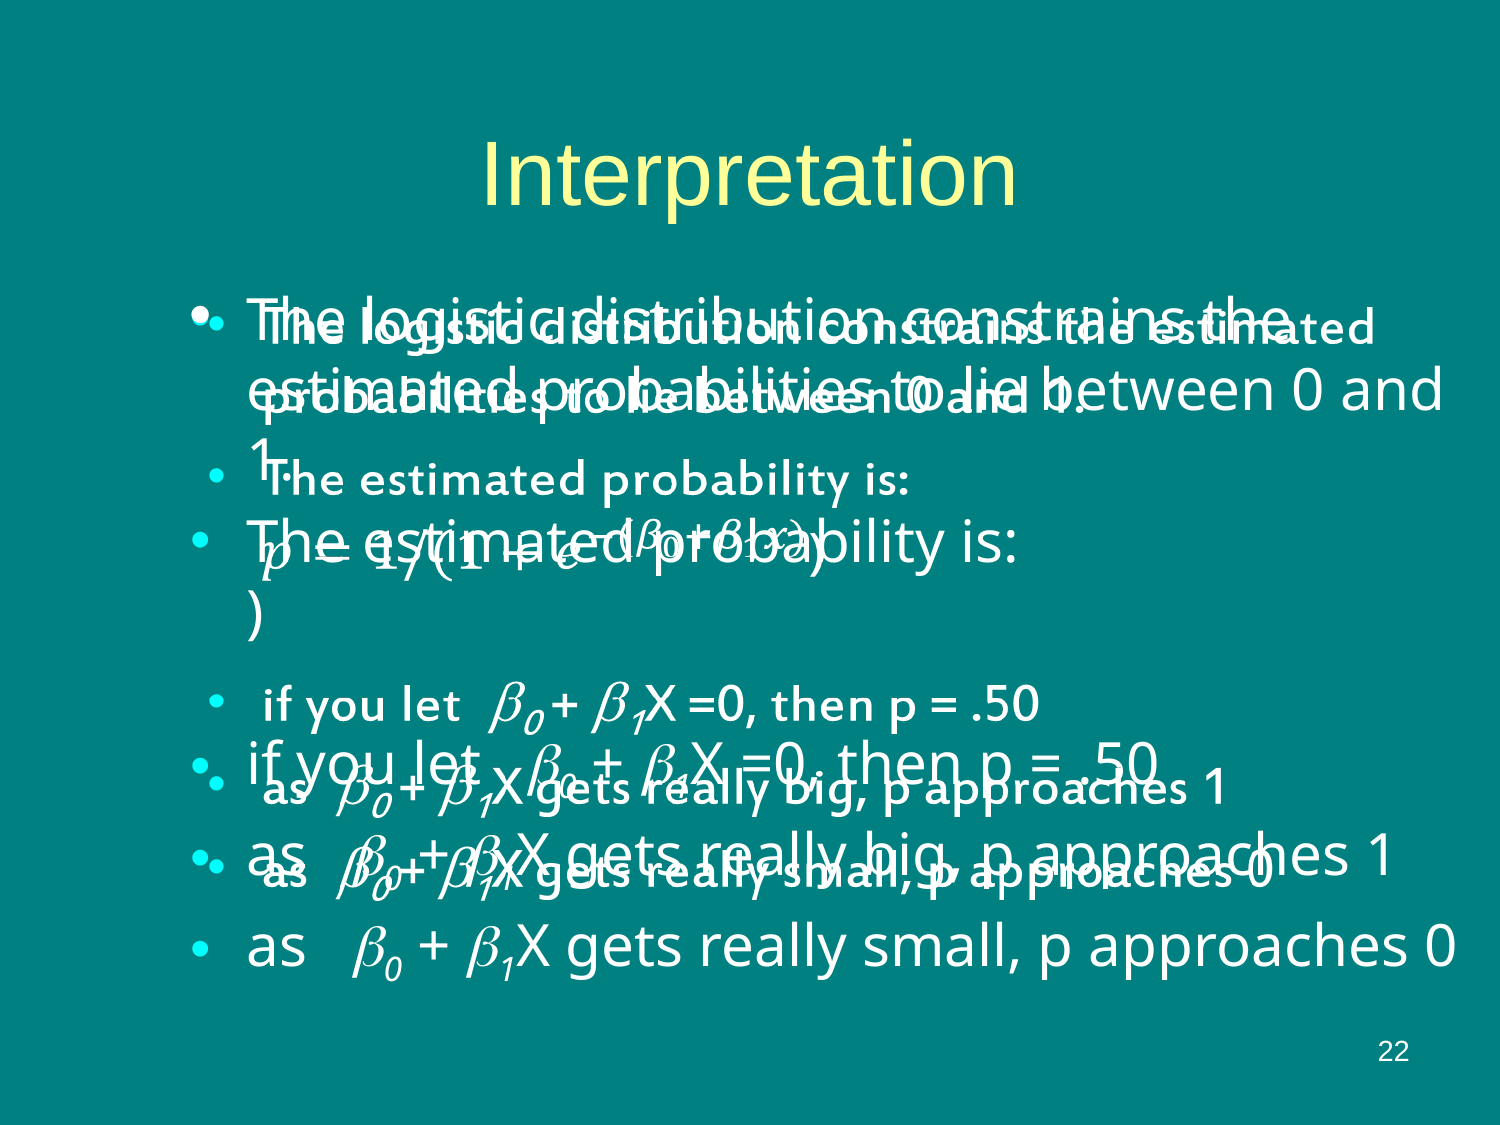

# Interpretation
The logistic distribution constrains the estimated probabilities to lie between 0 and 1.
The estimated probability is:
)
if you let 0 + 1X =0, then p = .50
as 0 + 1X gets really big, p approaches 1
as 0 + 1X gets really small, p approaches 0